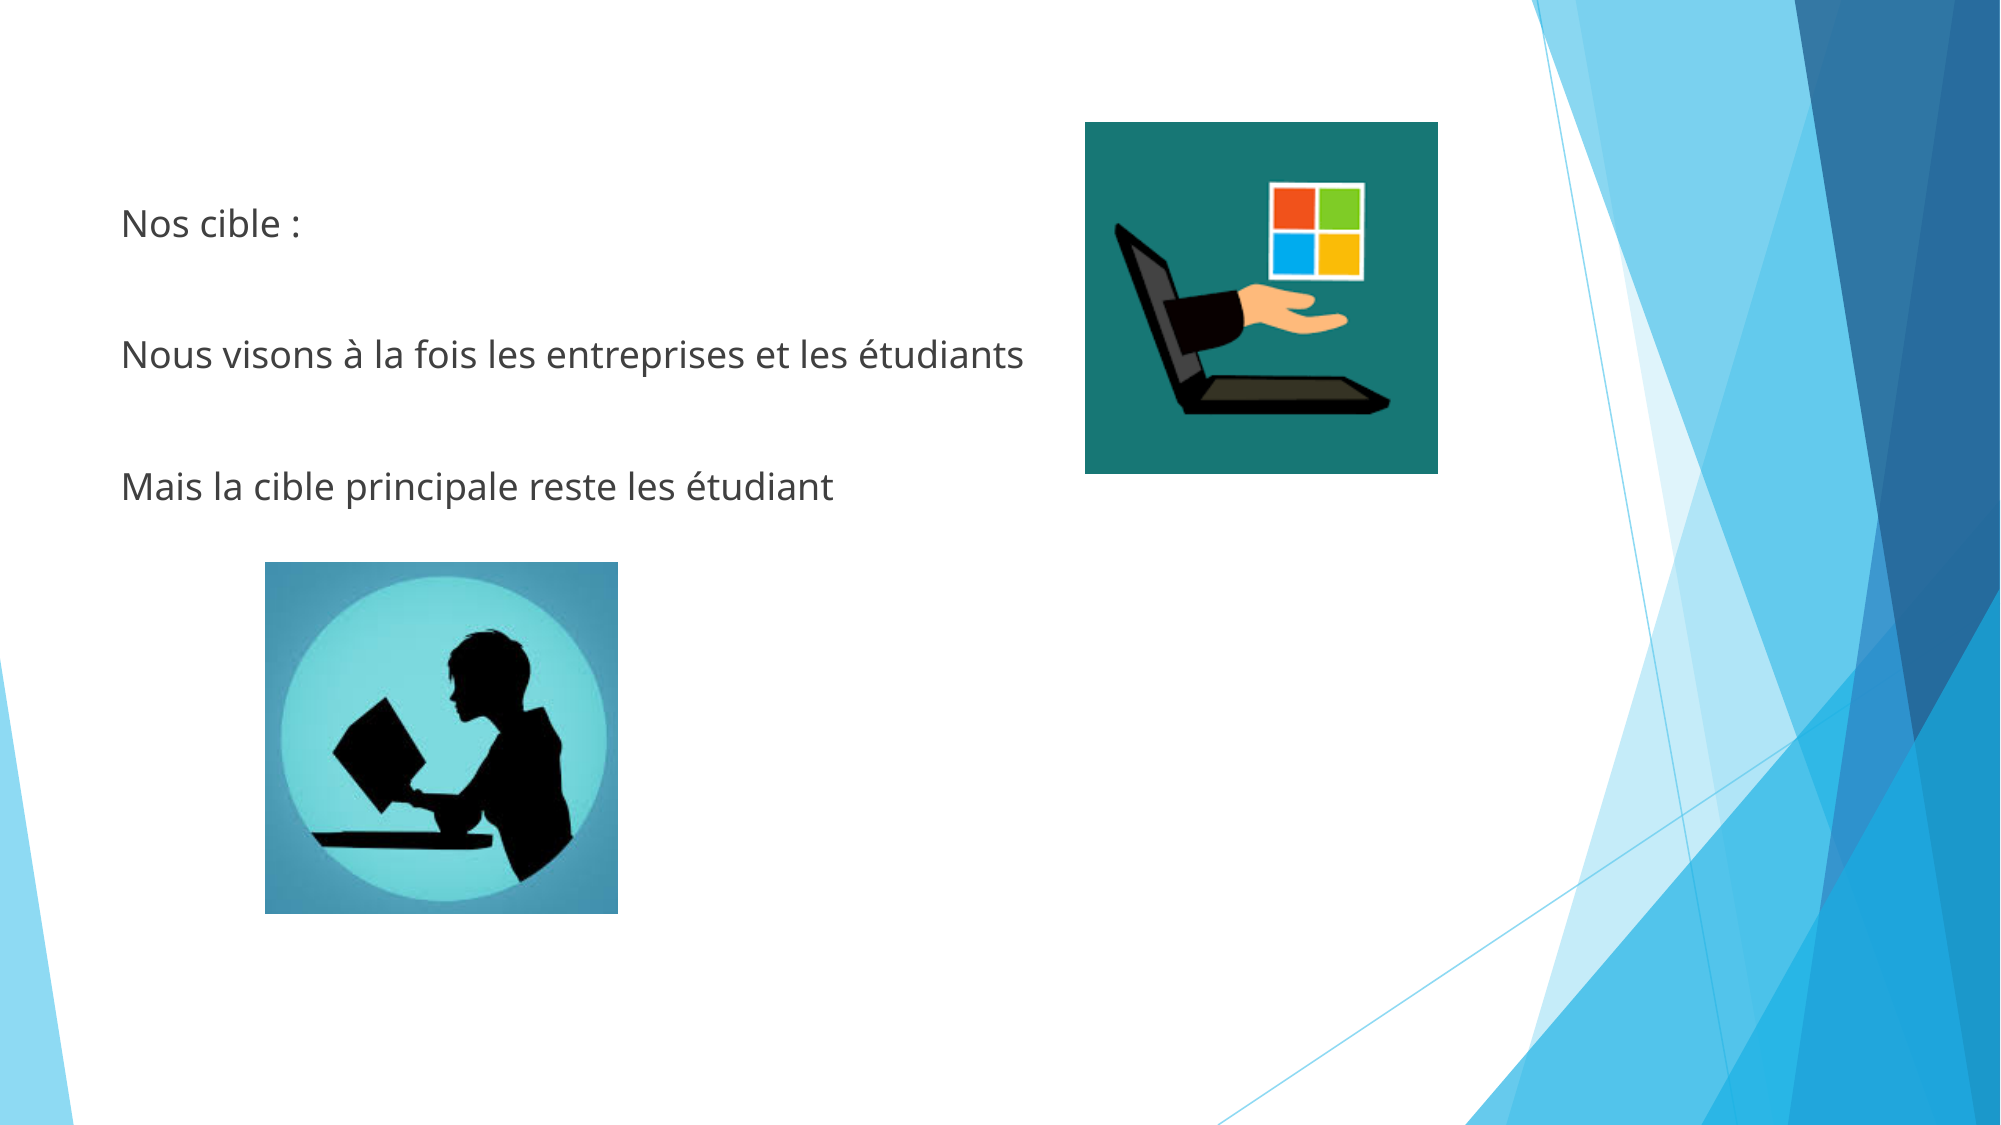

# Nos cible :
Nous visons à la fois les entreprises et les étudiants
Mais la cible principale reste les étudiant